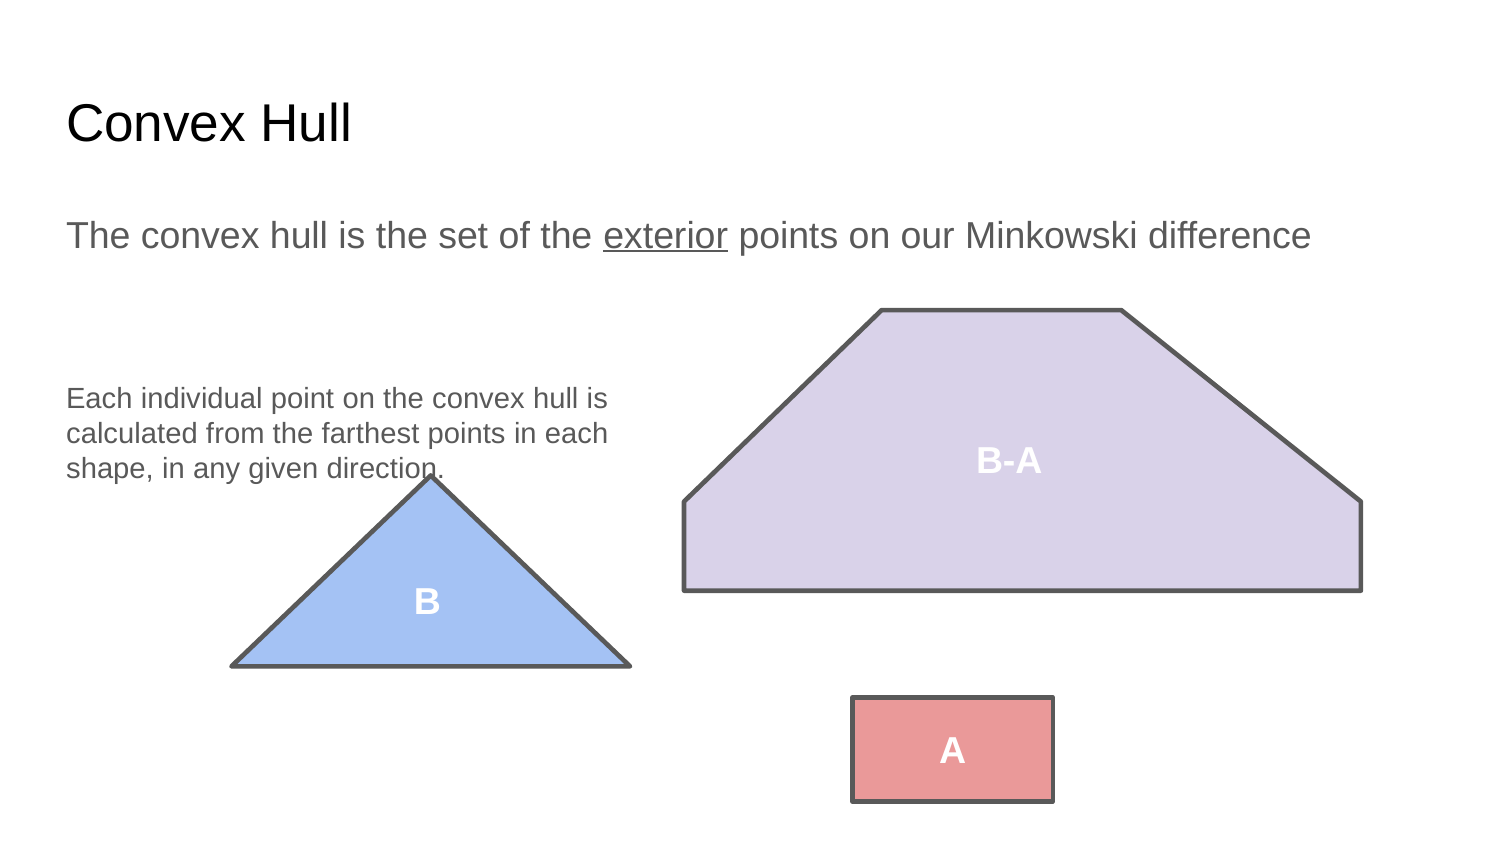

# Convex Hull
The convex hull is the set of the exterior points on our Minkowski difference
Each individual point on the convex hull is calculated from the farthest points in each shape, in any given direction.
B-A
B
A